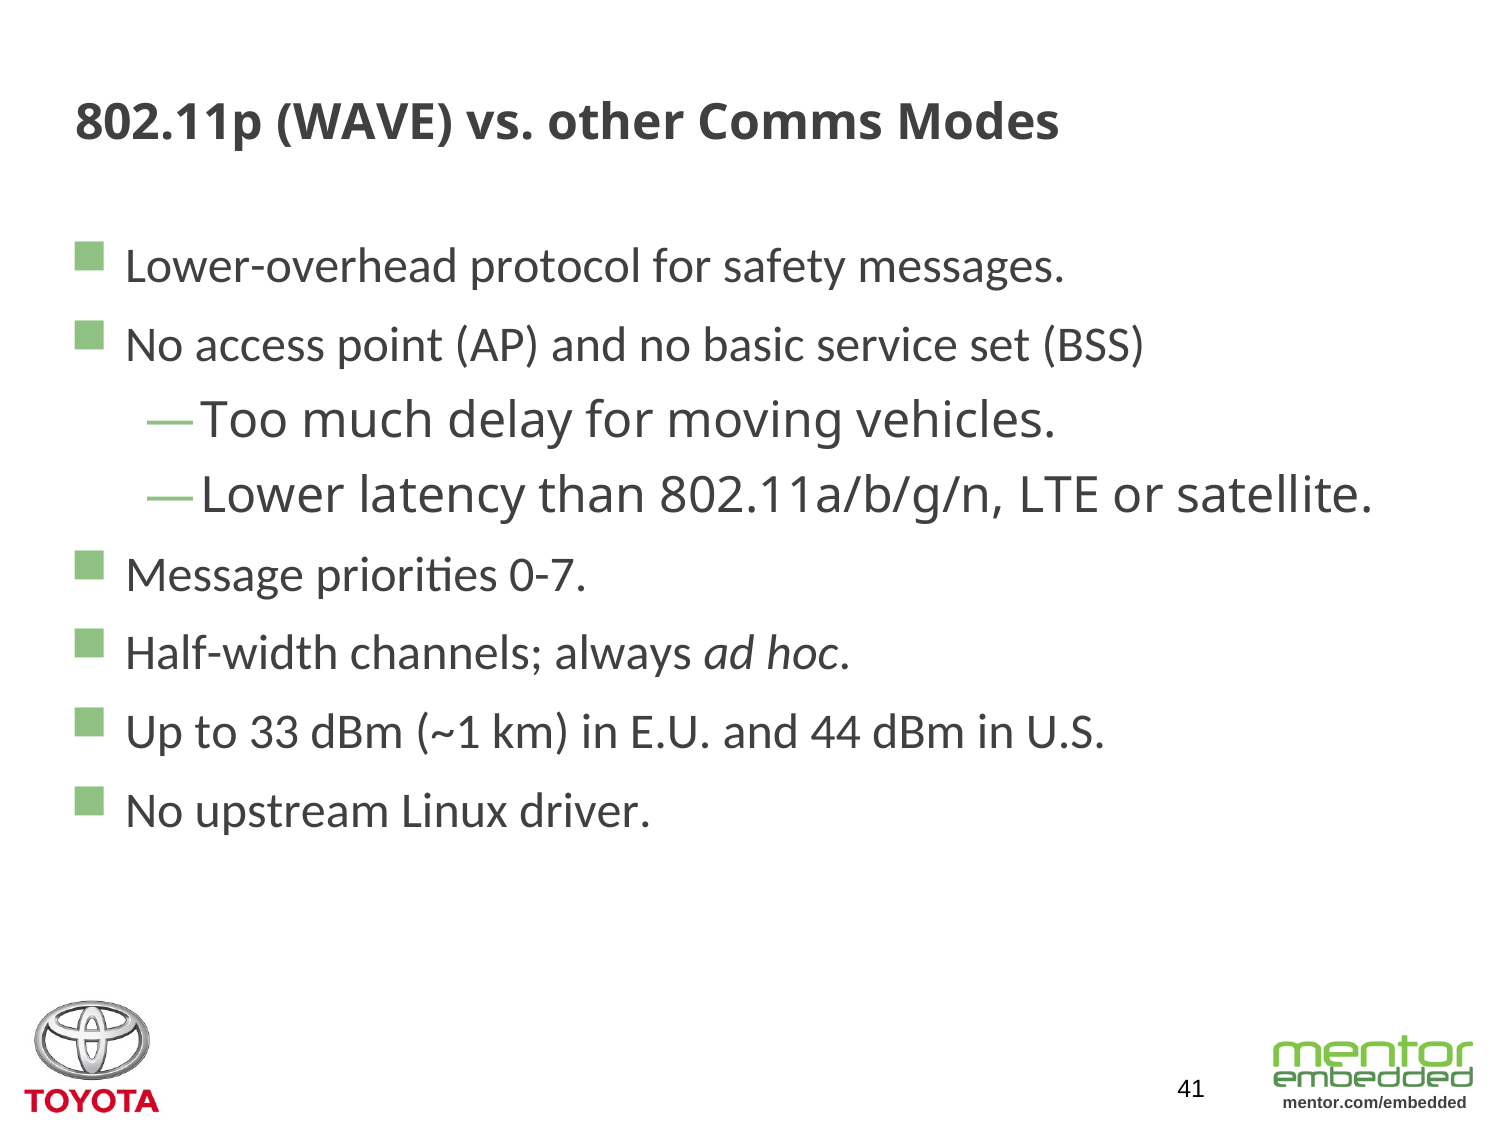

802.11p (WAVE) vs. other Comms Modes
Lower-overhead protocol for safety messages.
No access point (AP) and no basic service set (BSS)
Too much delay for moving vehicles.
Lower latency than 802.11a/b/g/n, LTE or satellite.
Message priorities 0-7.
Half-width channels; always ad hoc.
Up to 33 dBm (~1 km) in E.U. and 44 dBm in U.S.
No upstream Linux driver.